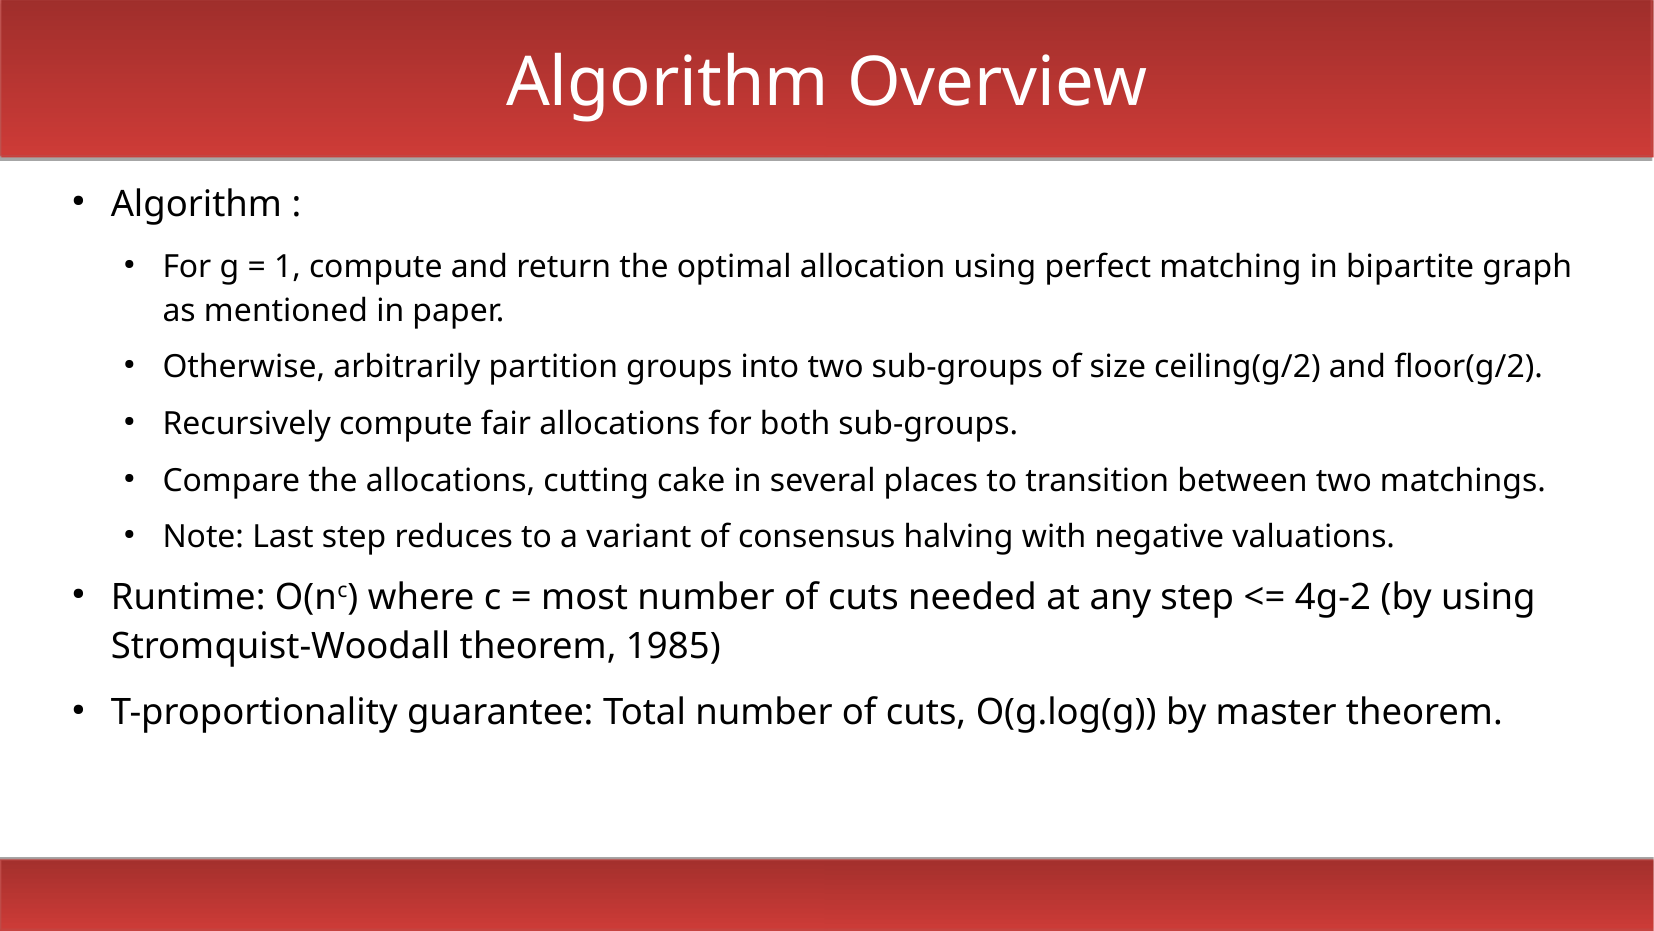

# Algorithm Overview
Algorithm :
For g = 1, compute and return the optimal allocation using perfect matching in bipartite graph as mentioned in paper.
Otherwise, arbitrarily partition groups into two sub-groups of size ceiling(g/2) and floor(g/2).
Recursively compute fair allocations for both sub-groups.
Compare the allocations, cutting cake in several places to transition between two matchings.
Note: Last step reduces to a variant of consensus halving with negative valuations.
Runtime: O(nc) where c = most number of cuts needed at any step <= 4g-2 (by using Stromquist-Woodall theorem, 1985)
T-proportionality guarantee: Total number of cuts, O(g.log(g)) by master theorem.